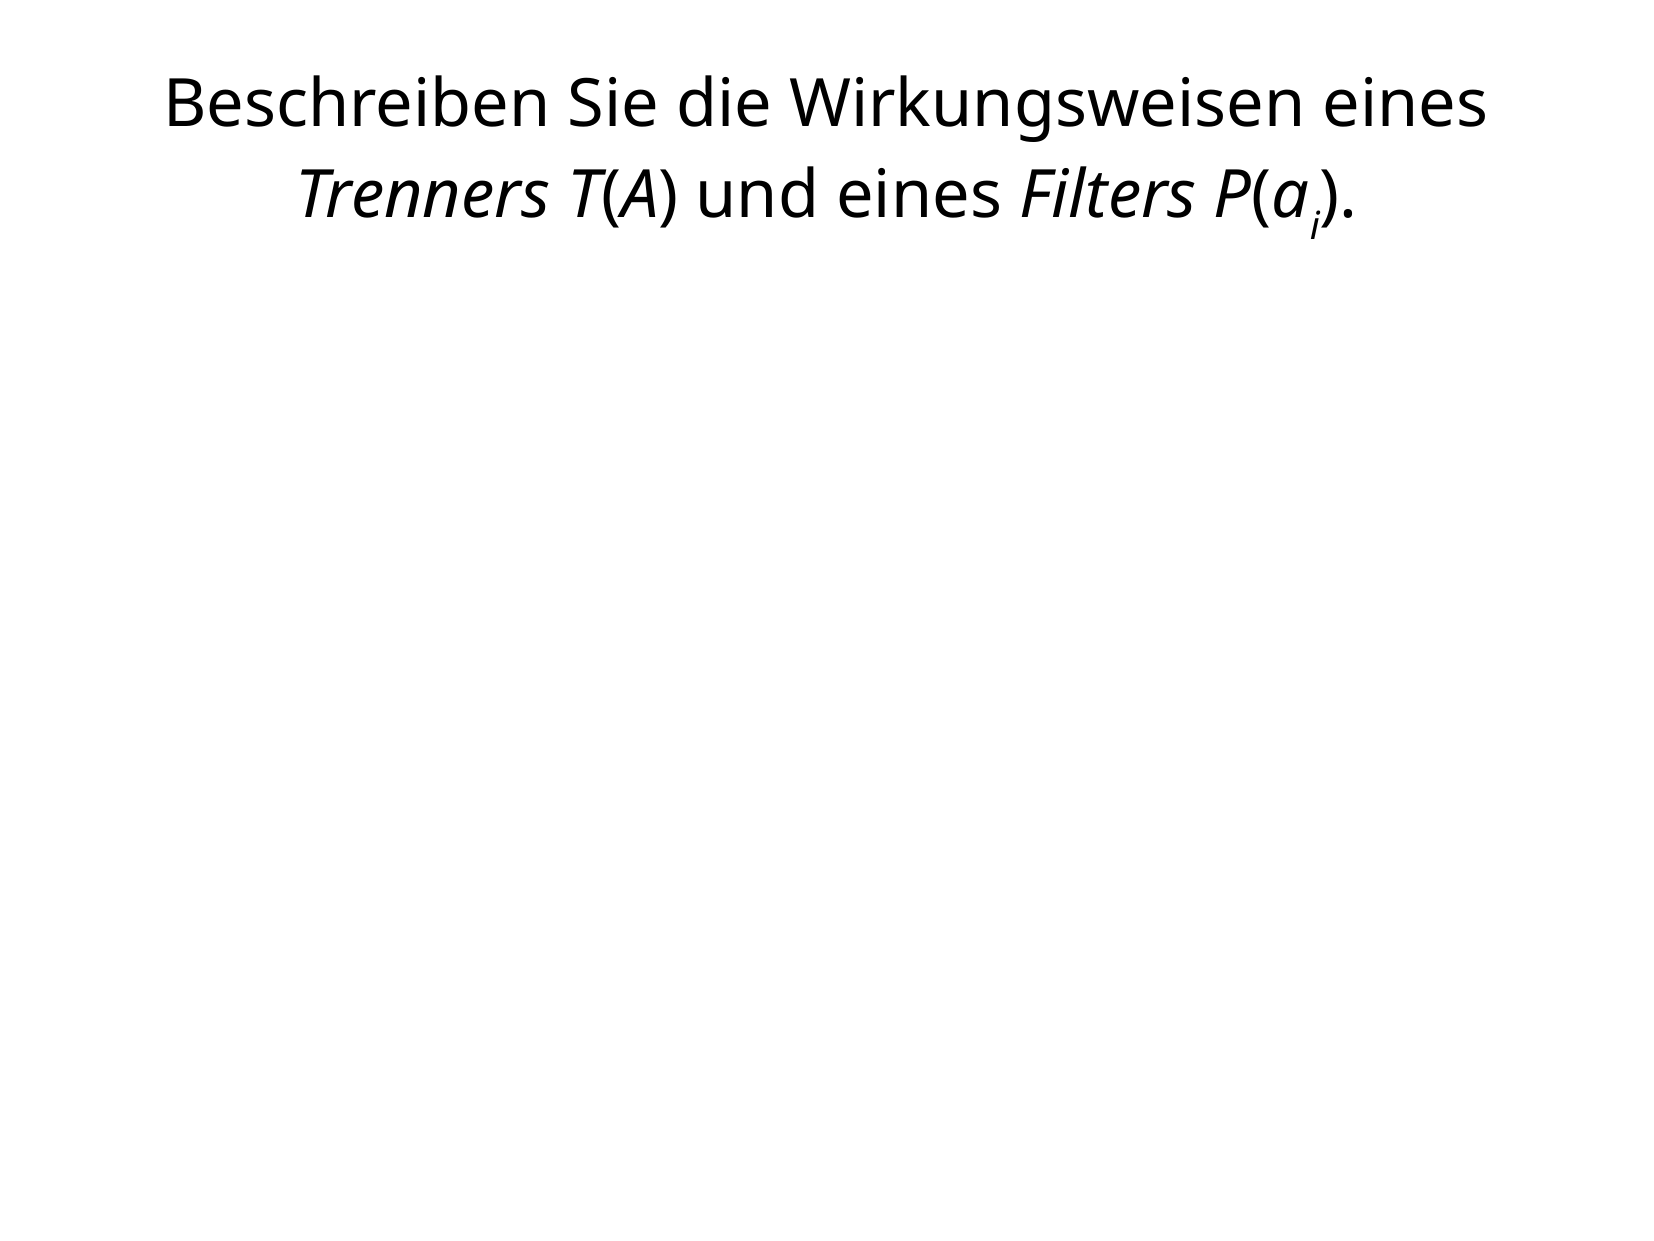

# Beschreiben Sie die Wirkungsweisen eines Trenners T(A) und eines Filters P(ai).